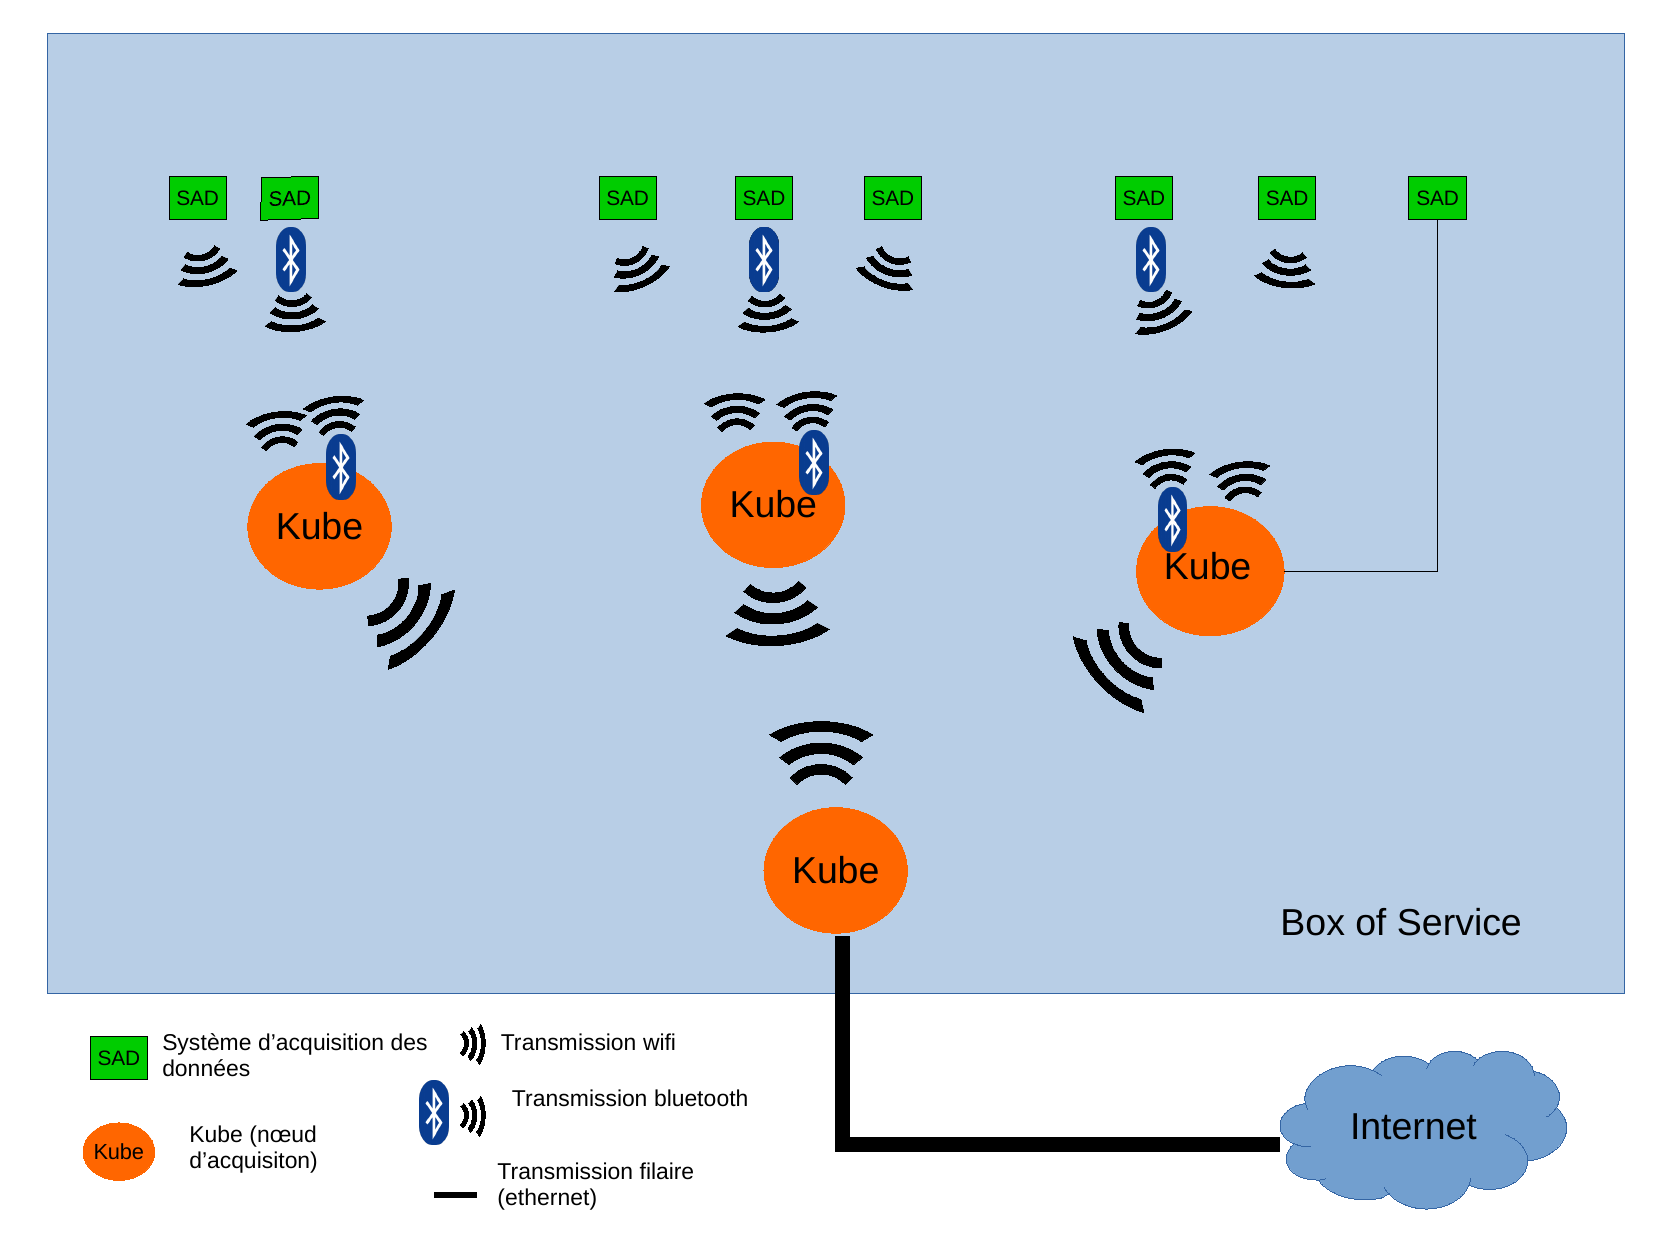

SAD
SAD
SAD
SAD
SAD
SAD
SAD
SAD
Kube
Kube
Kube
Kube
Box of Service
Système d’acquisition des données
Transmission wifi
SAD
Internet
Transmission bluetooth
Kube (nœud d’acquisiton)
Kube
Transmission filaire (ethernet)